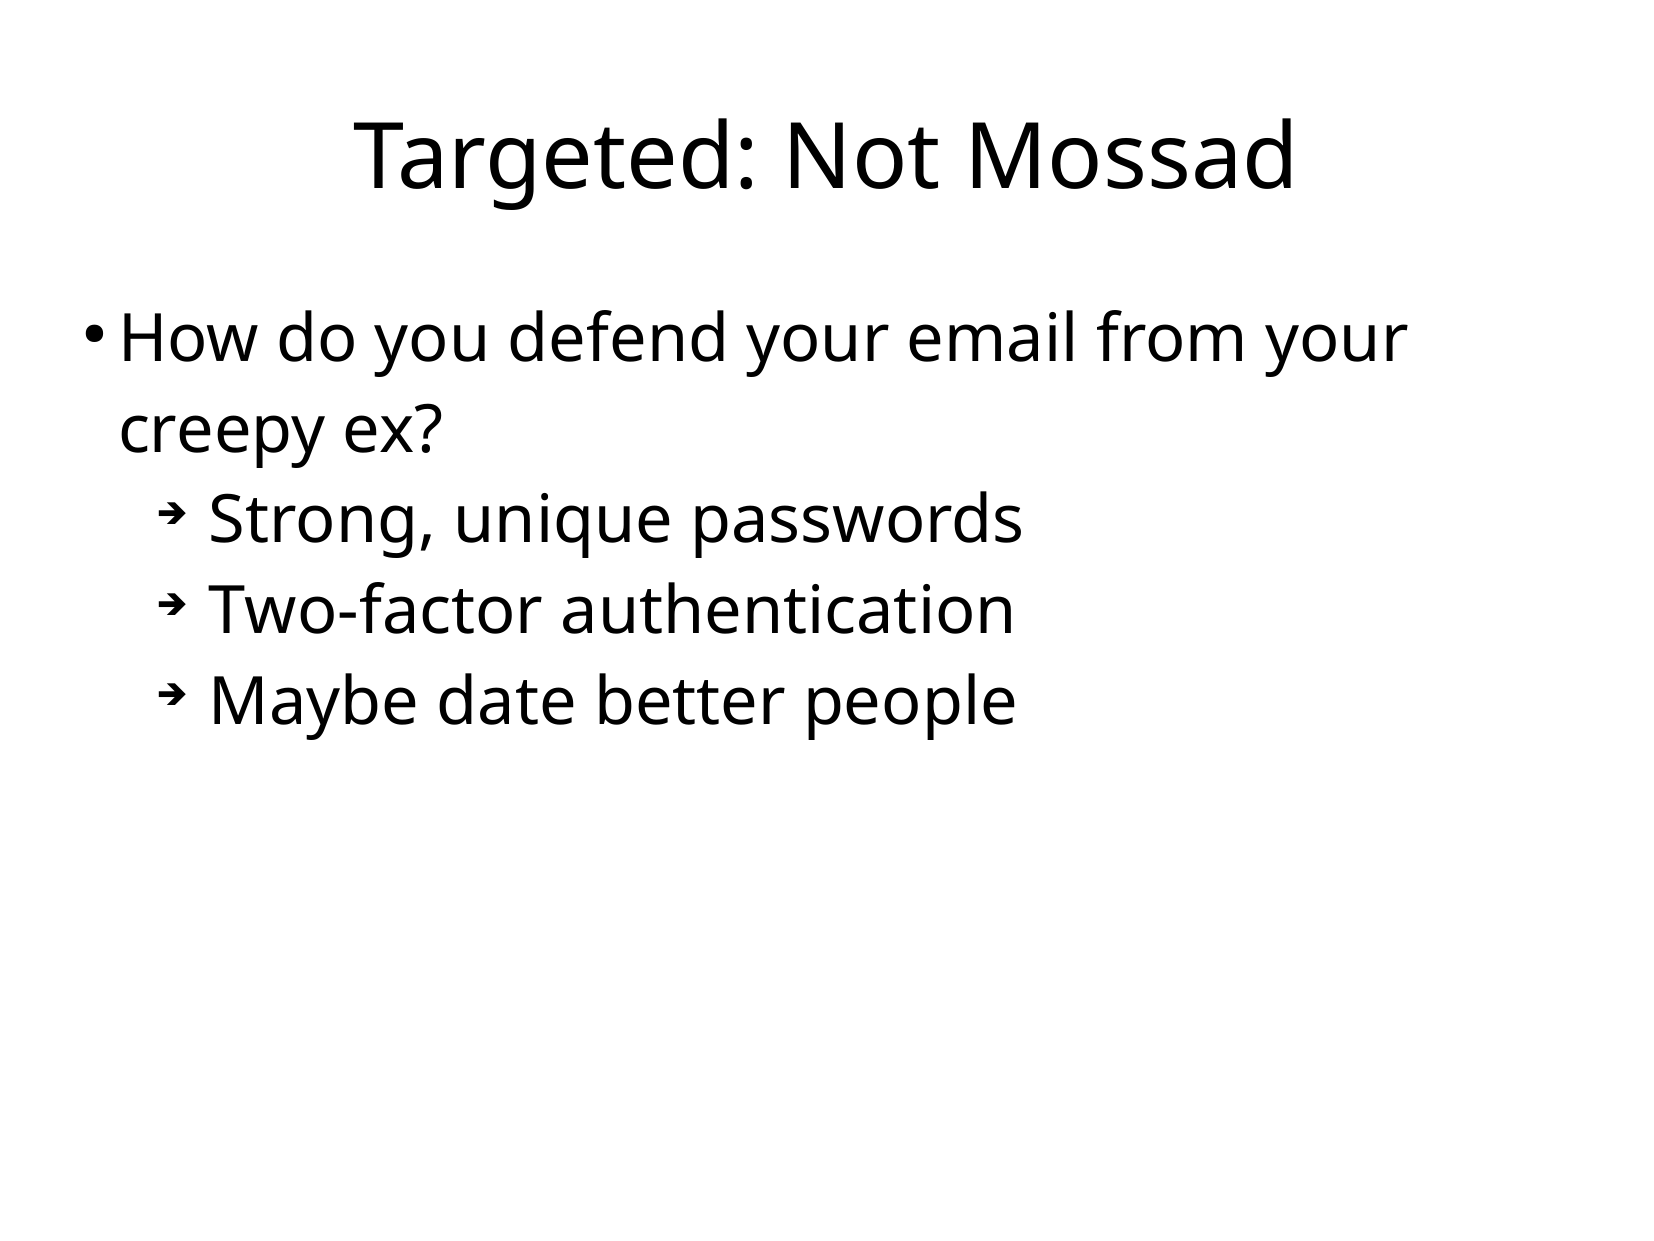

# Targeted: Not Mossad
How do you defend your email from your creepy ex?
 Strong, unique passwords
 Two-factor authentication
 Maybe date better people